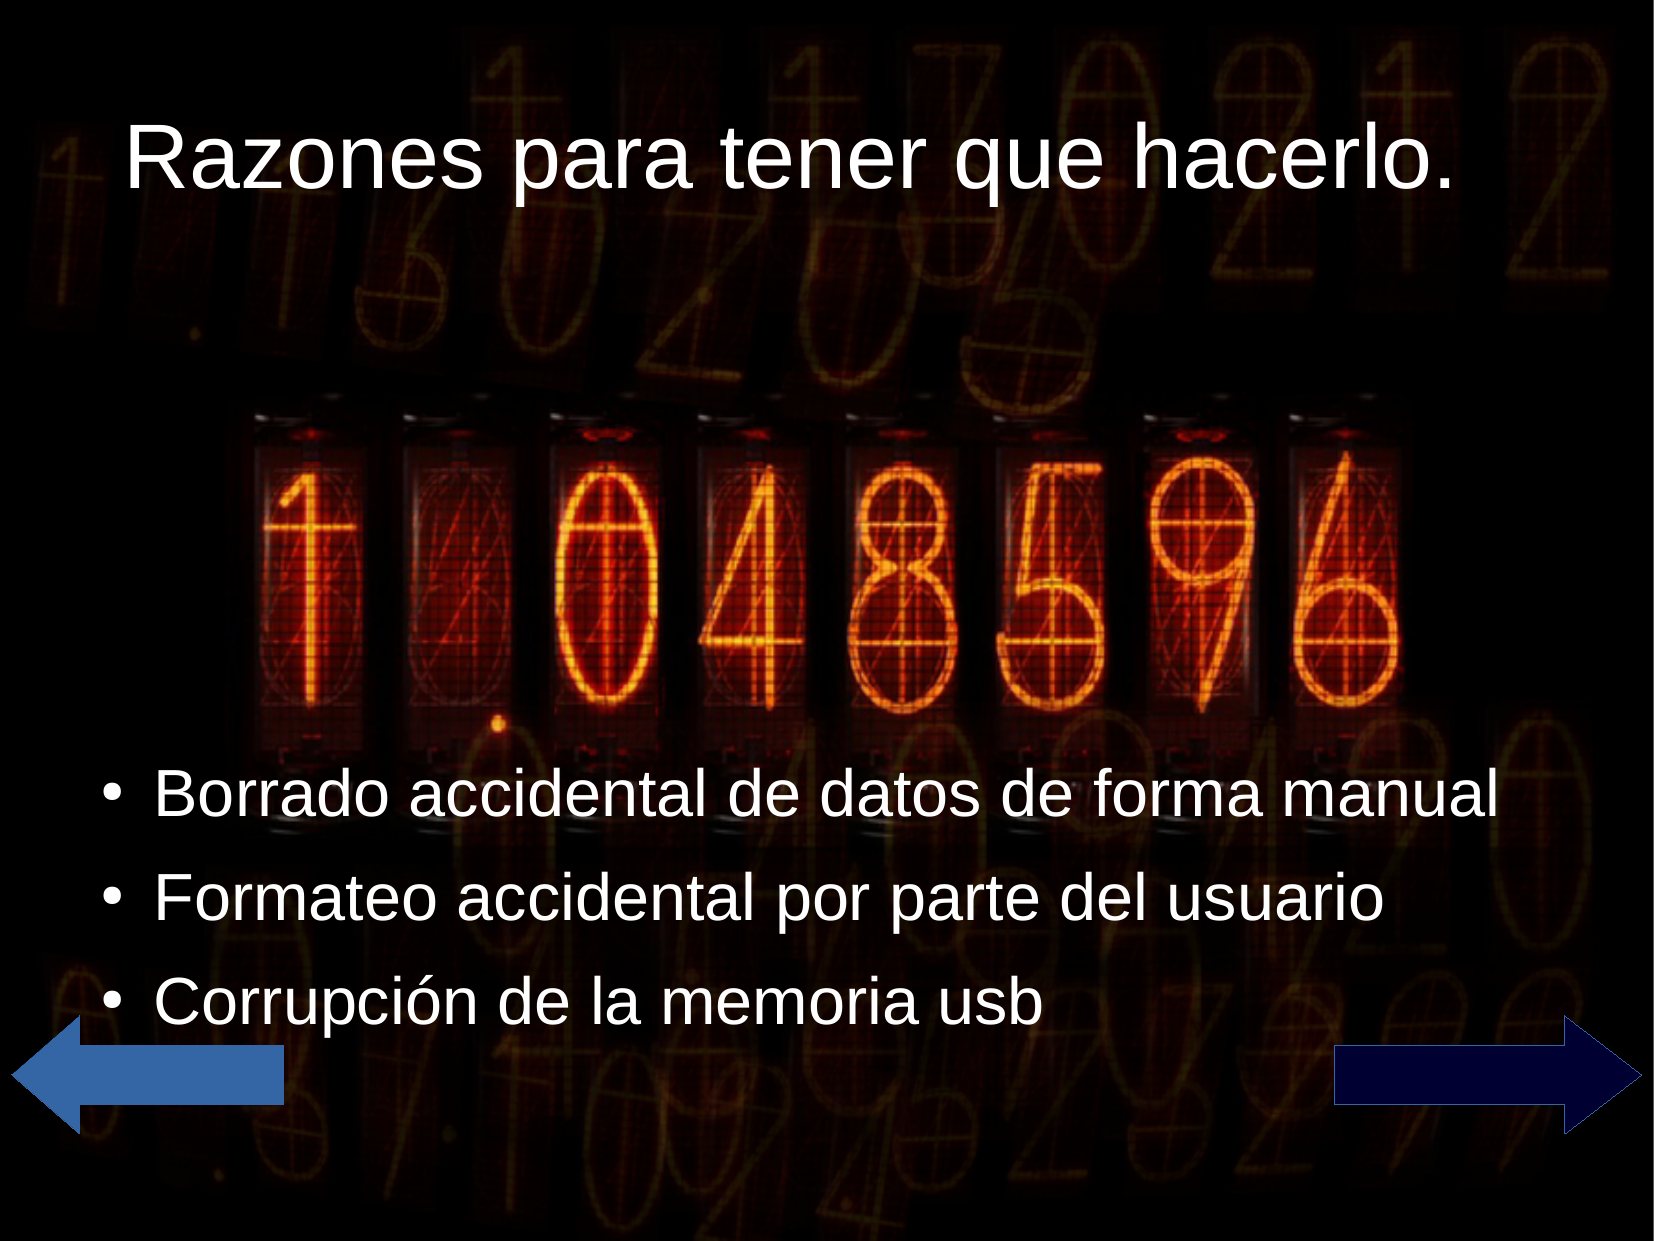

# Razones para tener que hacerlo.
Borrado accidental de datos de forma manual
Formateo accidental por parte del usuario
Corrupción de la memoria usb